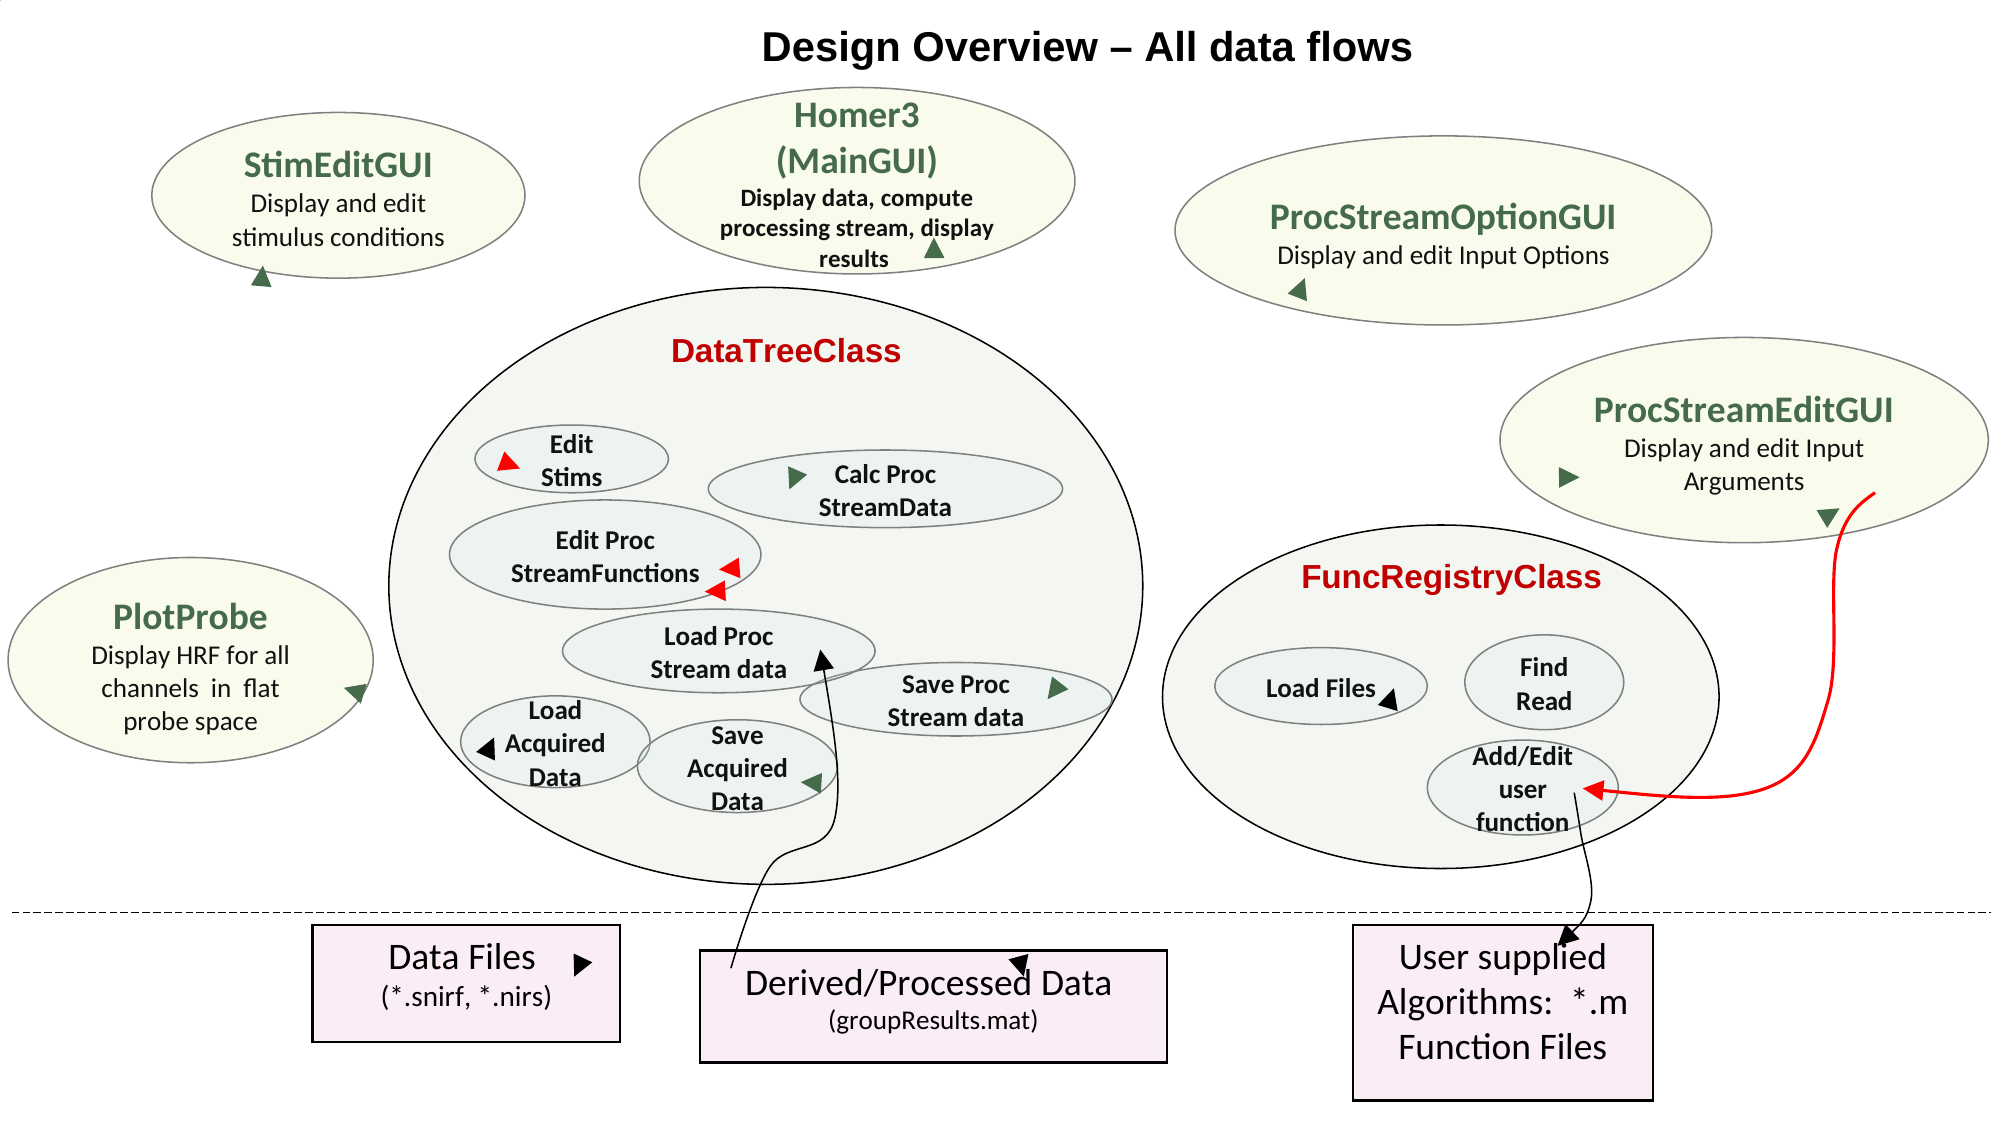

Design Overview – All data flows
Homer3 (MainGUI)
Display data, compute processing stream, display results
StimEditGUI
Display and edit stimulus conditions
ProcStreamOptionGUI
Display and edit Input Options
DataTreeClass
ProcStreamEditGUI
Display and edit Input Arguments
Edit Stims
Calc Proc StreamData
Edit Proc StreamFunctions
FuncRegistryClass
PlotProbe
Display HRF for all channels in flat probe space
Load Proc Stream data
Find
Read
Load Files
Save Proc Stream data
Load Acquired Data
Save Acquired Data
Add/Edit user function
Data Files
(*.snirf, *.nirs)
User supplied Algorithms: *.m Function Files
Derived/Processed Data
(groupResults.mat)